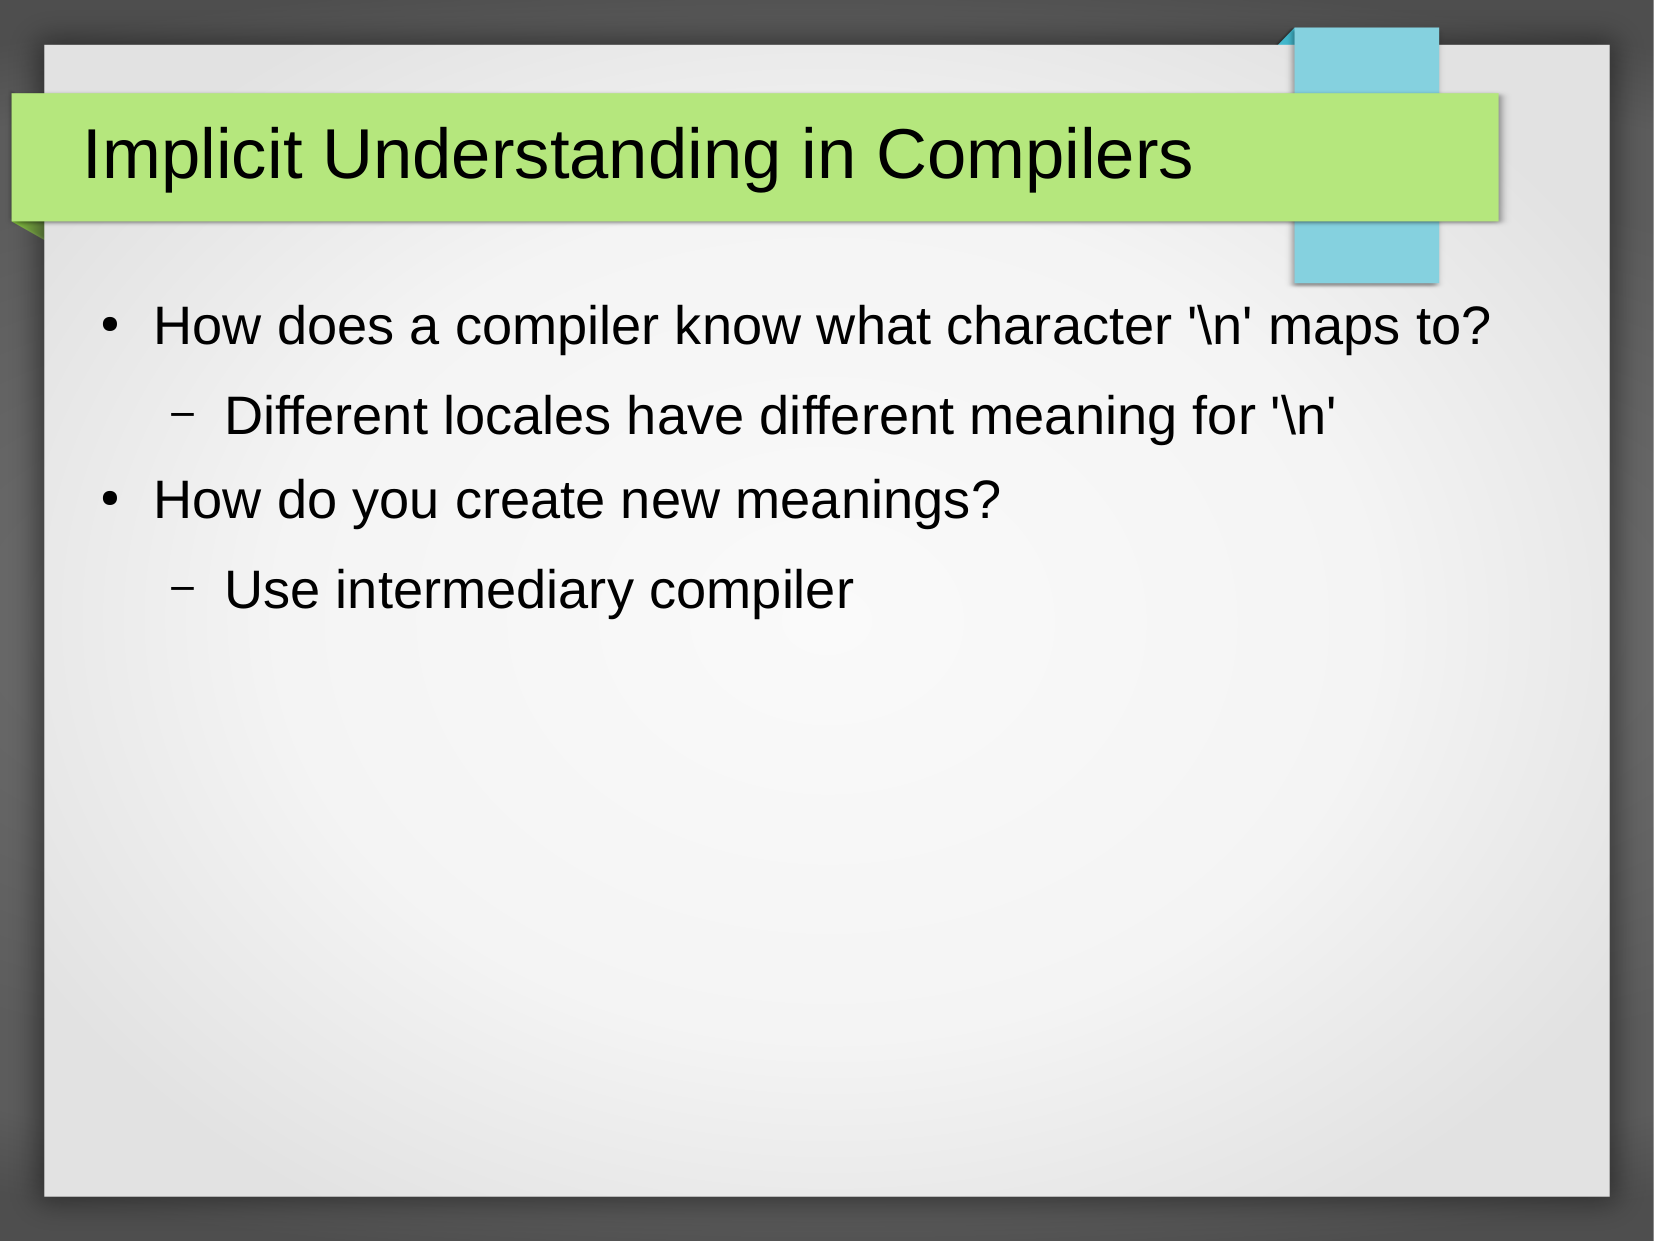

# Implicit Understanding in Compilers
How does a compiler know what character '\n' maps to?
Different locales have different meaning for '\n'
How do you create new meanings?
Use intermediary compiler